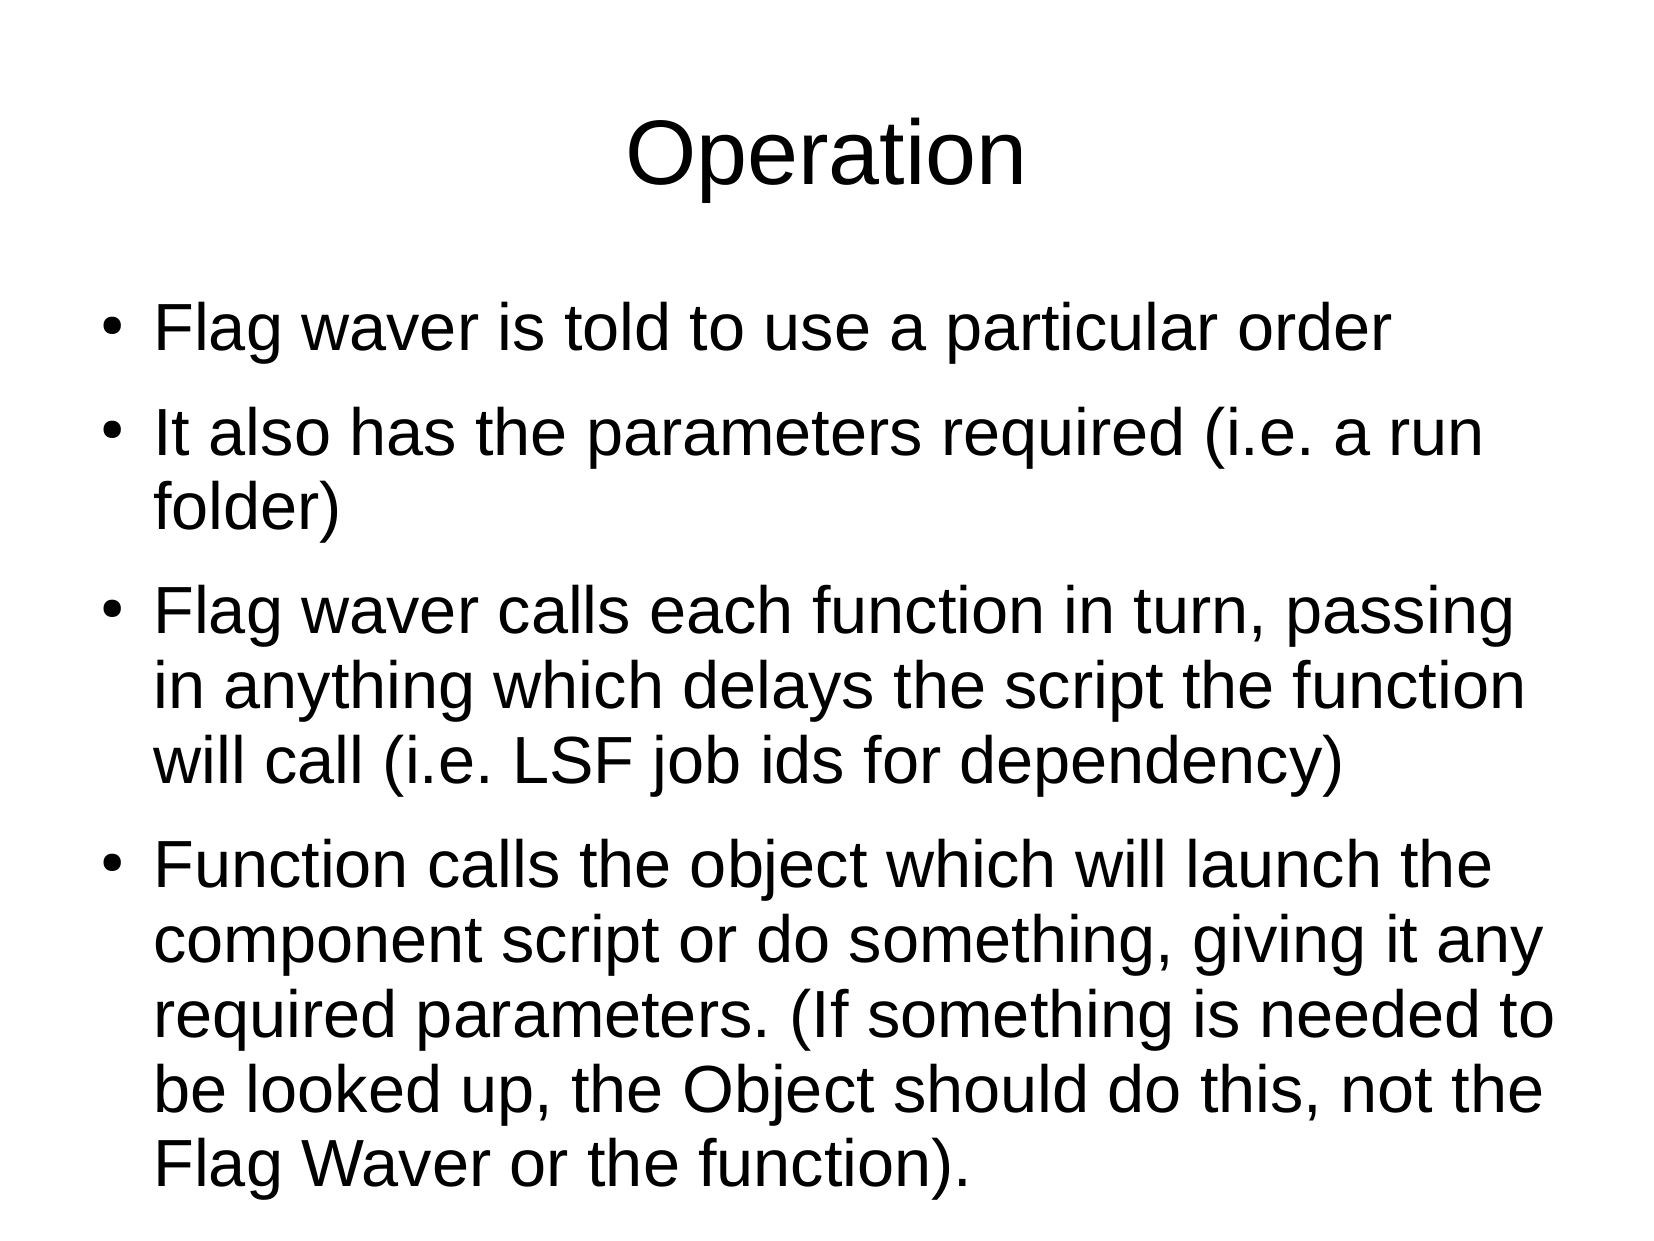

# Operation
Flag waver is told to use a particular order
It also has the parameters required (i.e. a run folder)
Flag waver calls each function in turn, passing in anything which delays the script the function will call (i.e. LSF job ids for dependency)
Function calls the object which will launch the component script or do something, giving it any required parameters. (If something is needed to be looked up, the Object should do this, not the Flag Waver or the function).